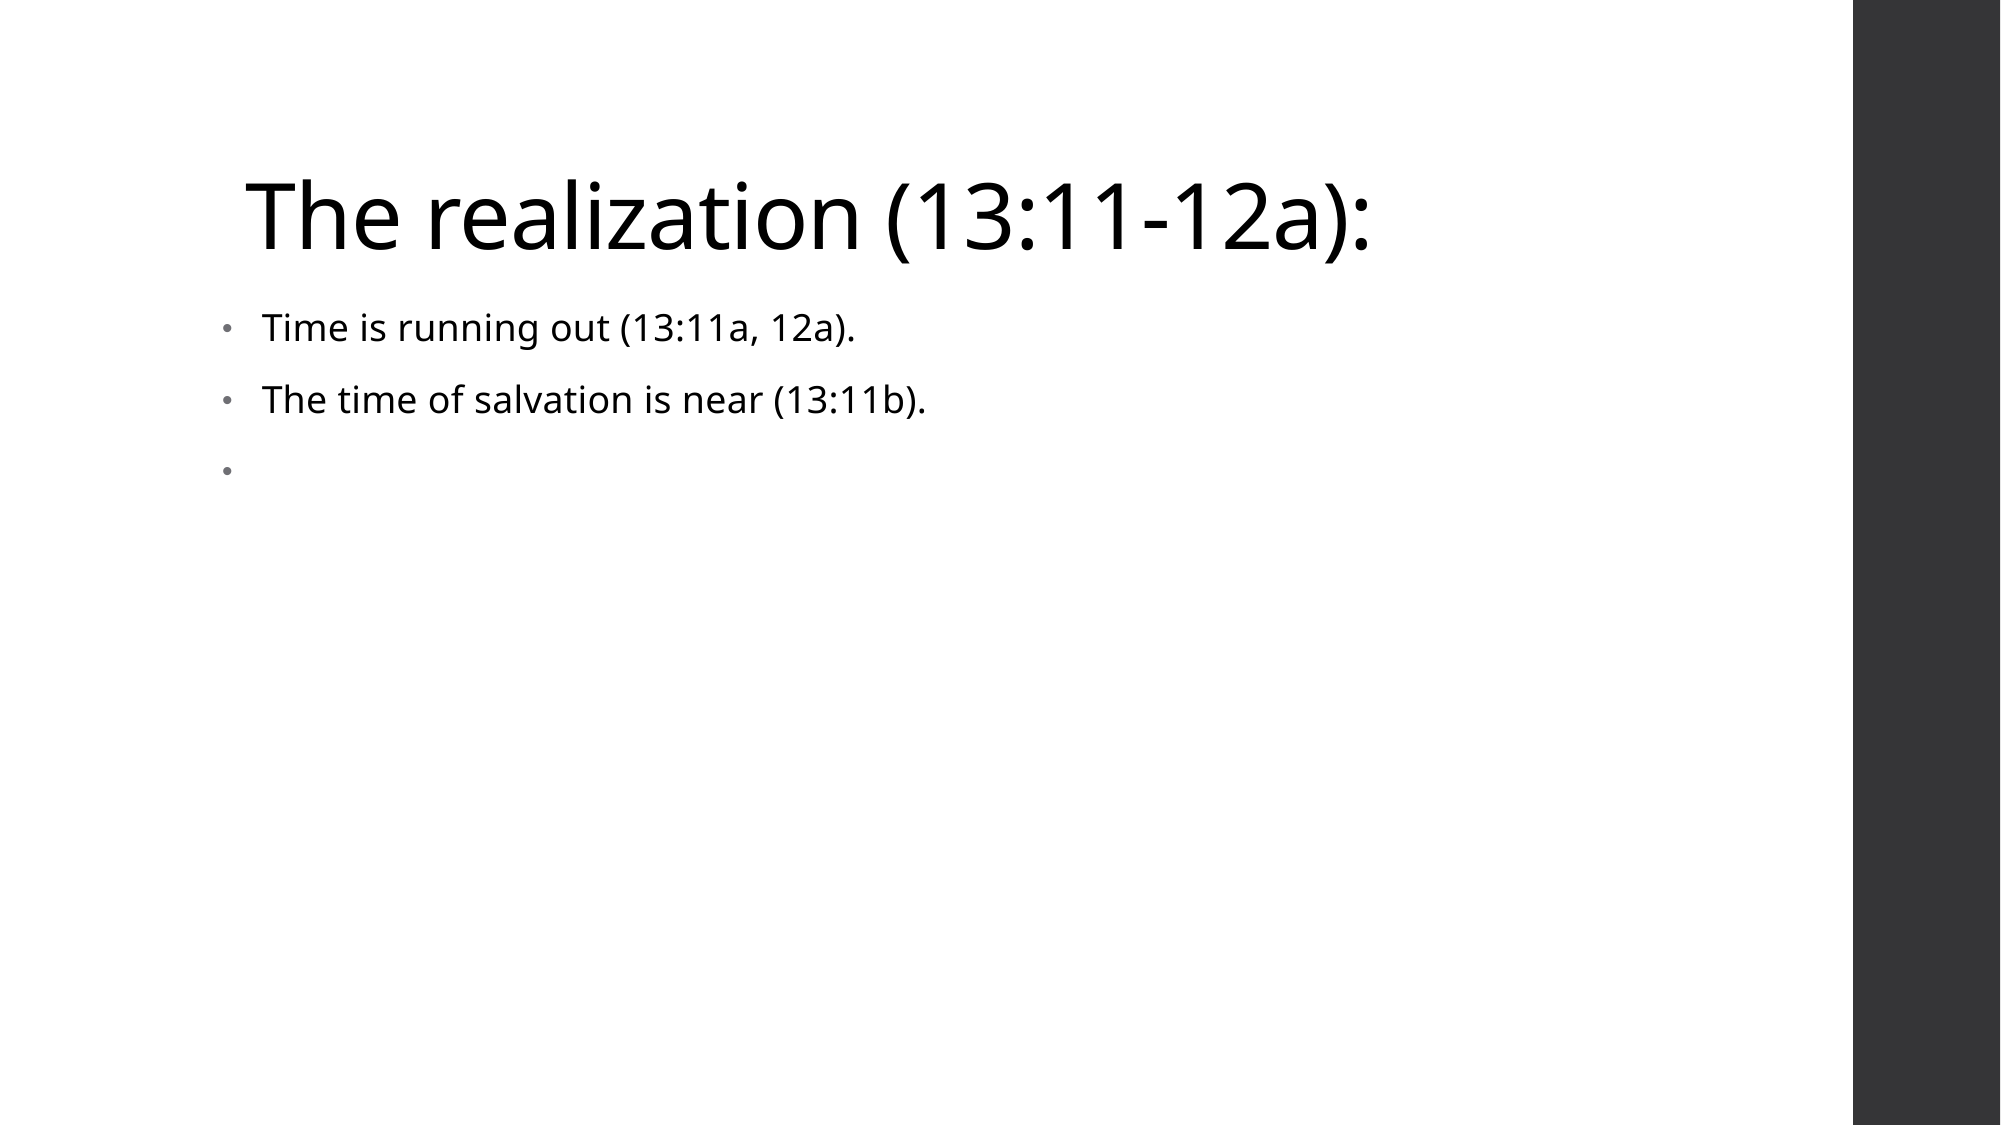

# The realization (13:11-12a):
 Time is running out (13:11a, 12a).
 The time of salvation is near (13:11b).